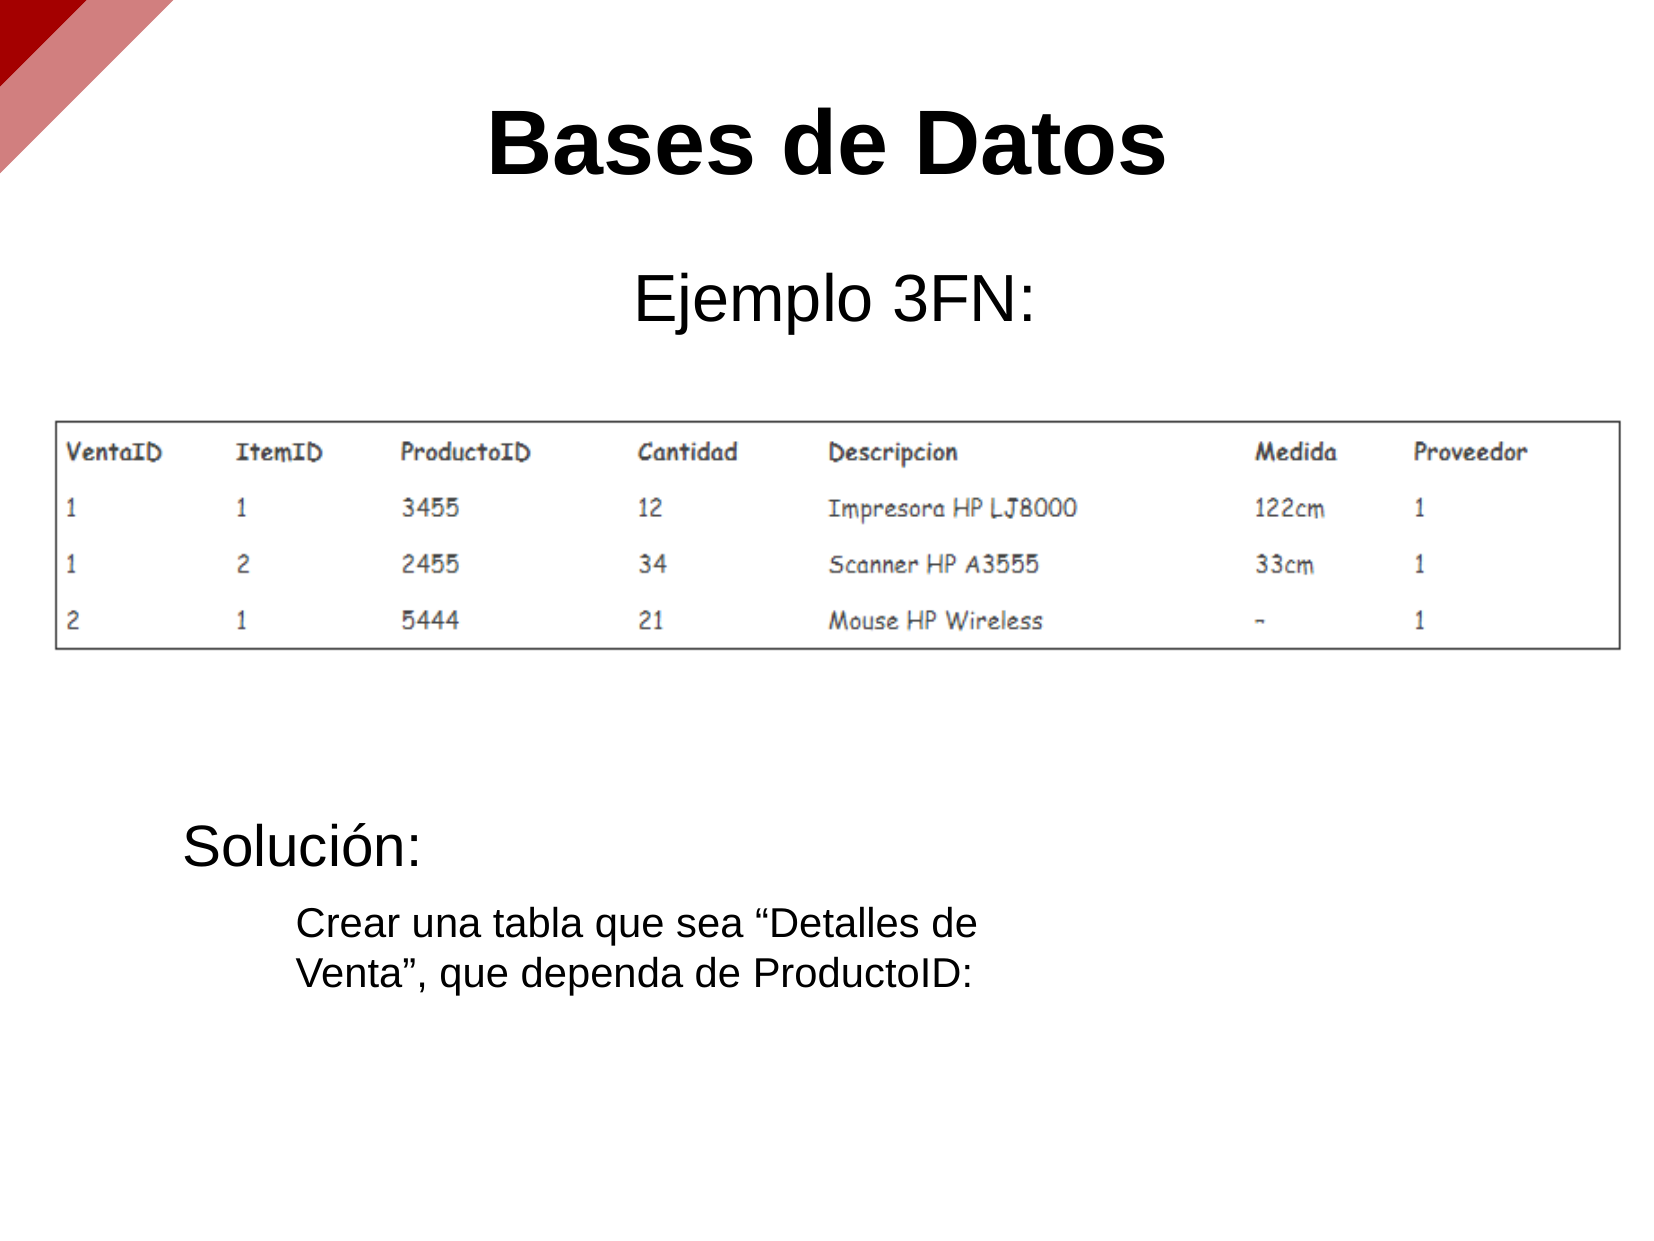

Bases de Datos
Ejemplo 3FN:
Solución:
Crear una tabla que sea “Detalles de Venta”, que dependa de ProductoID: